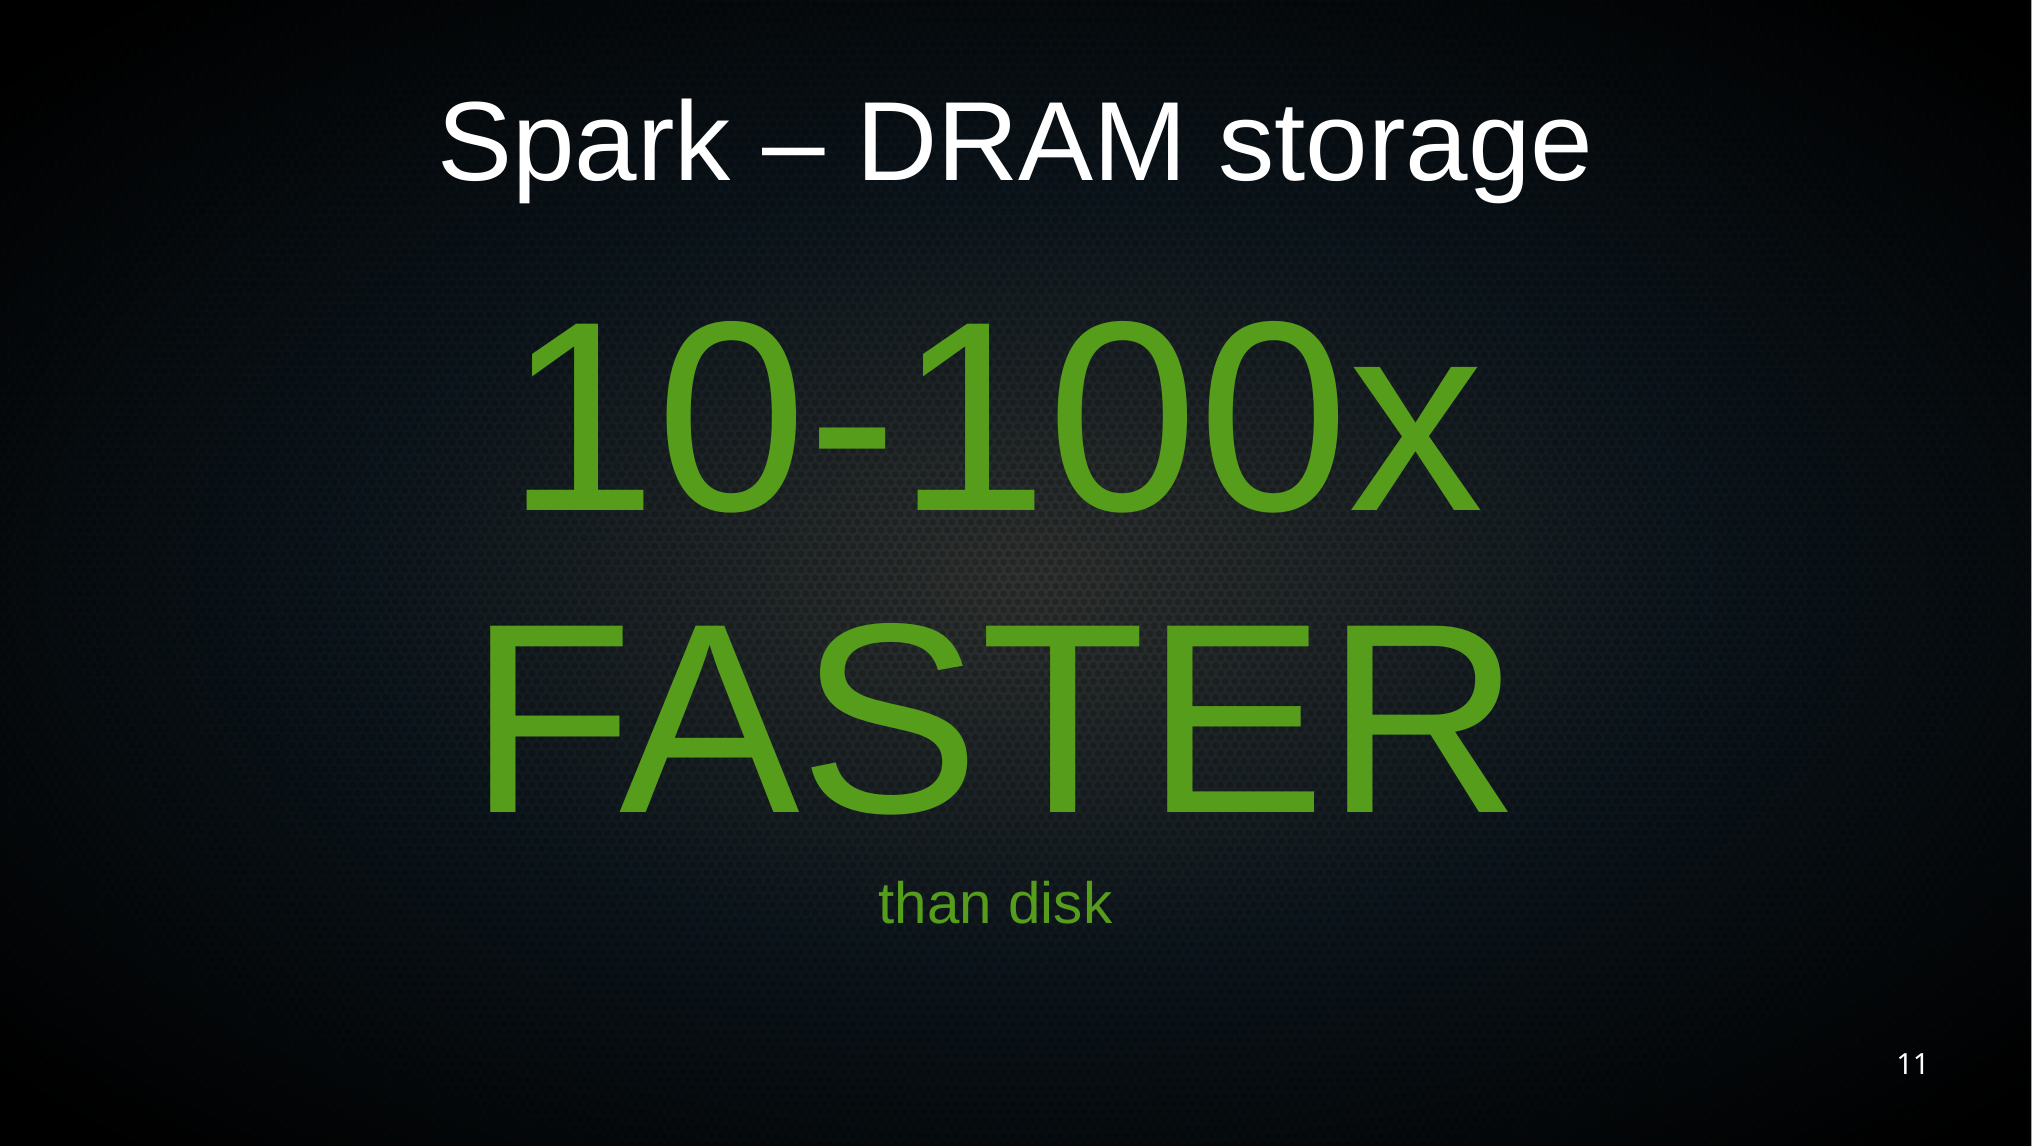

# Spark – DRAM storage
10-100x FASTER
than disk
11